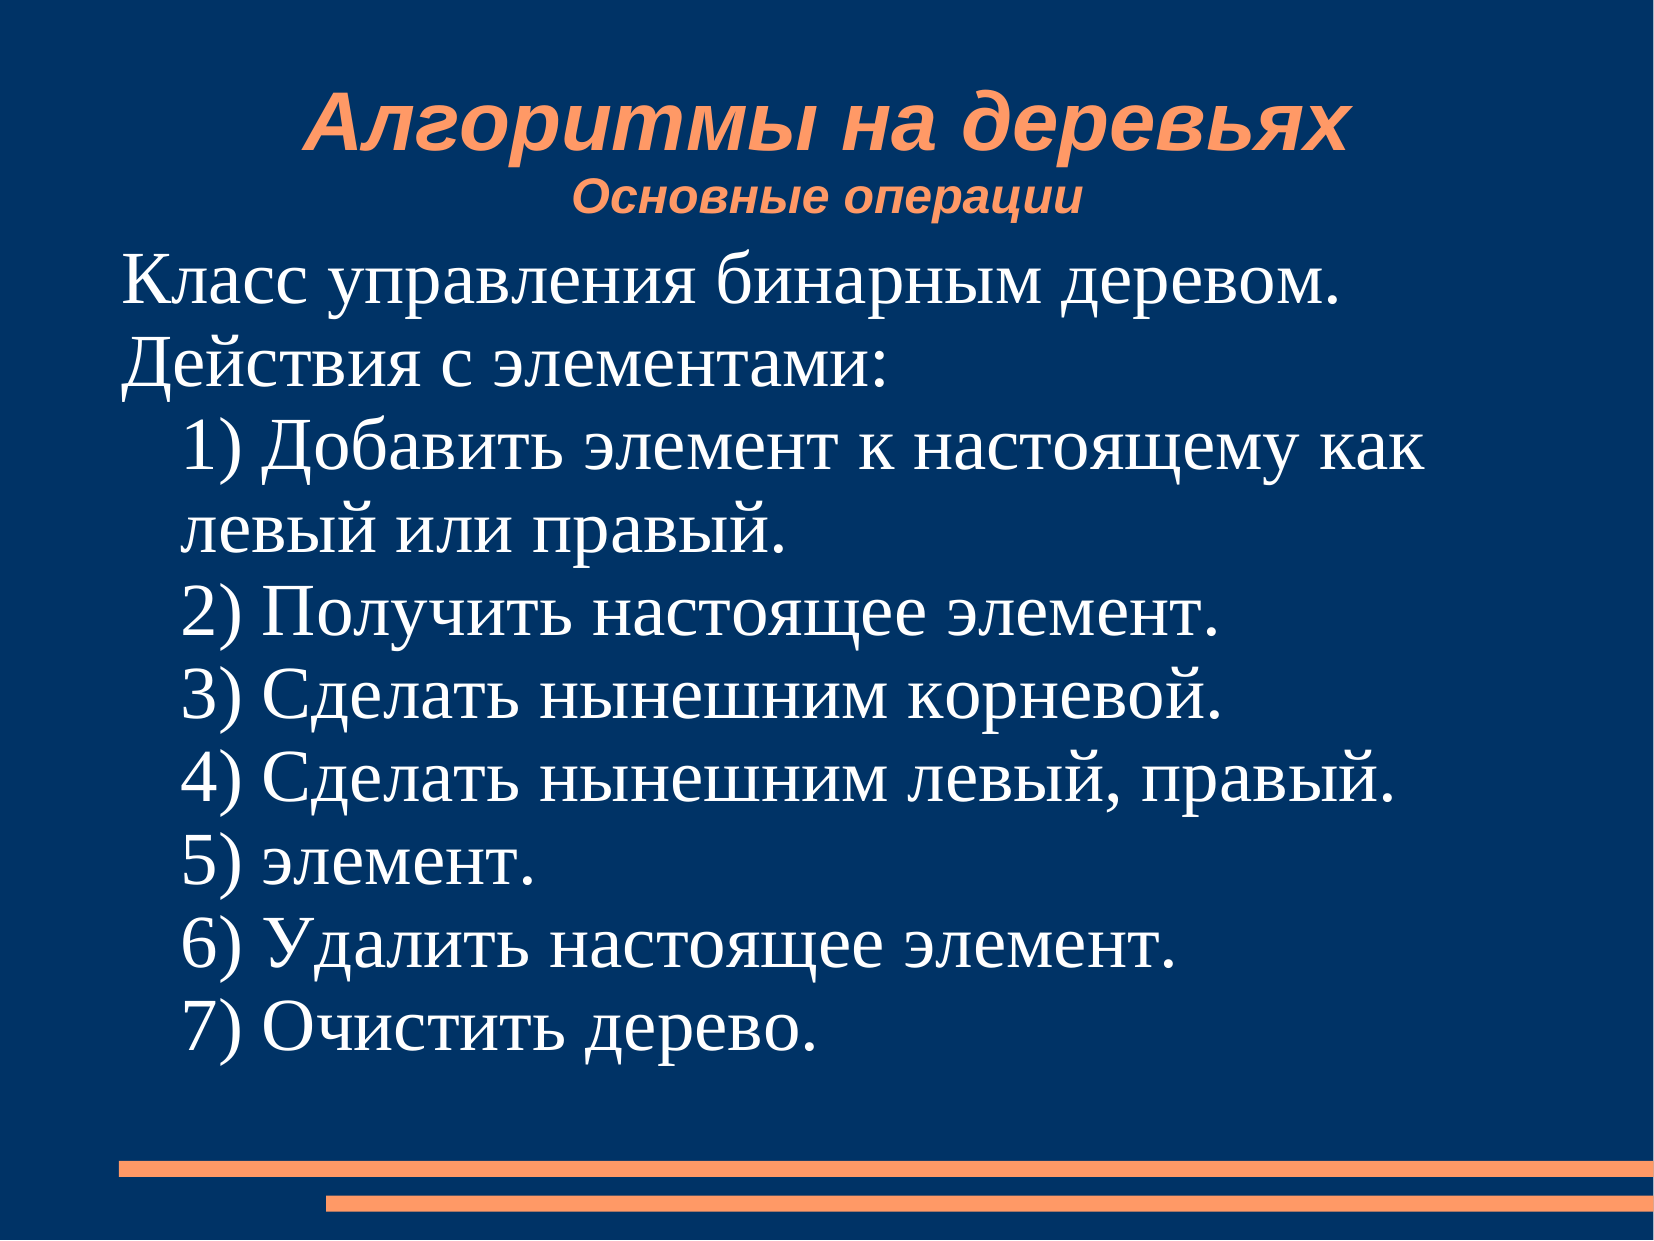

# Алгоритмы на деревьях Основные операции
Класс управления бинарным деревом. Действия с элементами:
1) Добавить элемент к настоящему как левый или правый.
2) Получить настоящее элемент.
3) Сделать нынешним корневой.
4) Сделать нынешним левый, правый.
5) элемент.
6) Удалить настоящее элемент.
7) Очистить дерево.